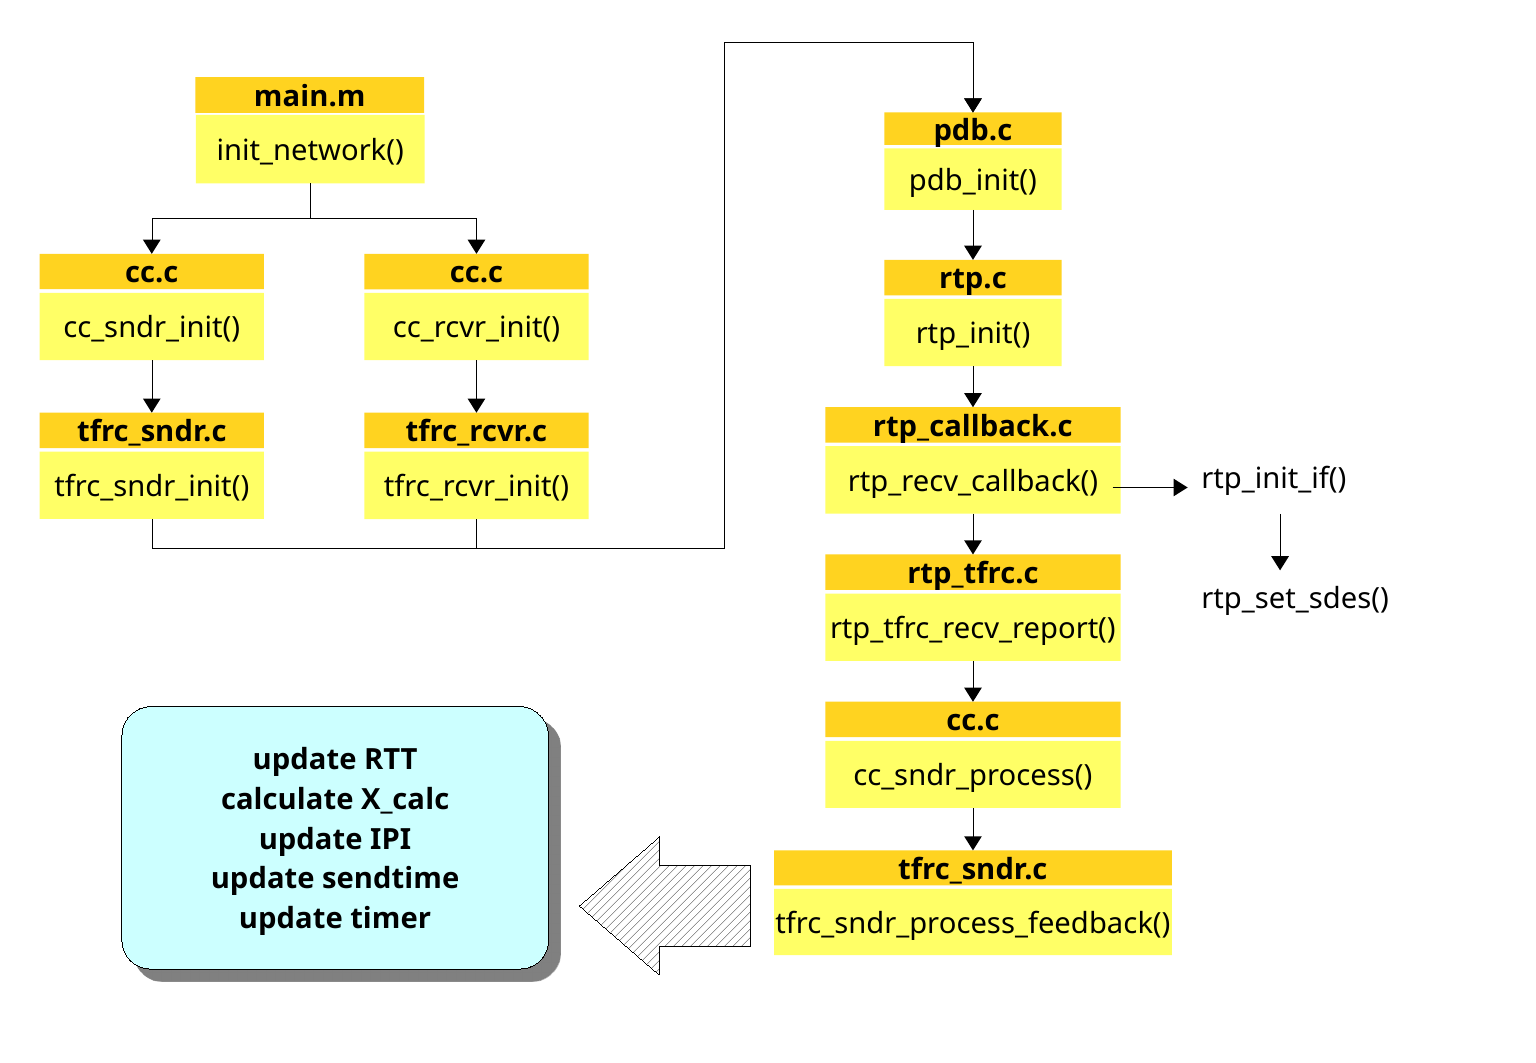

main.m
init_network()
pdb.c
pdb_init()
cc.c
cc_sndr_init()
cc.c
cc_rcvr_init()
rtp.c
rtp_init()
rtp_callback.c
rtp_recv_callback()
tfrc_sndr.c
tfrc_sndr_init()
tfrc_rcvr.c
tfrc_rcvr_init()
rtp_init_if()
rtp_tfrc.c
rtp_tfrc_recv_report()
rtp_set_sdes()
cc.c
cc_sndr_process()
update RTT
calculate X_calc
update IPI
update sendtime
update timer
tfrc_sndr.c
tfrc_sndr_process_feedback()